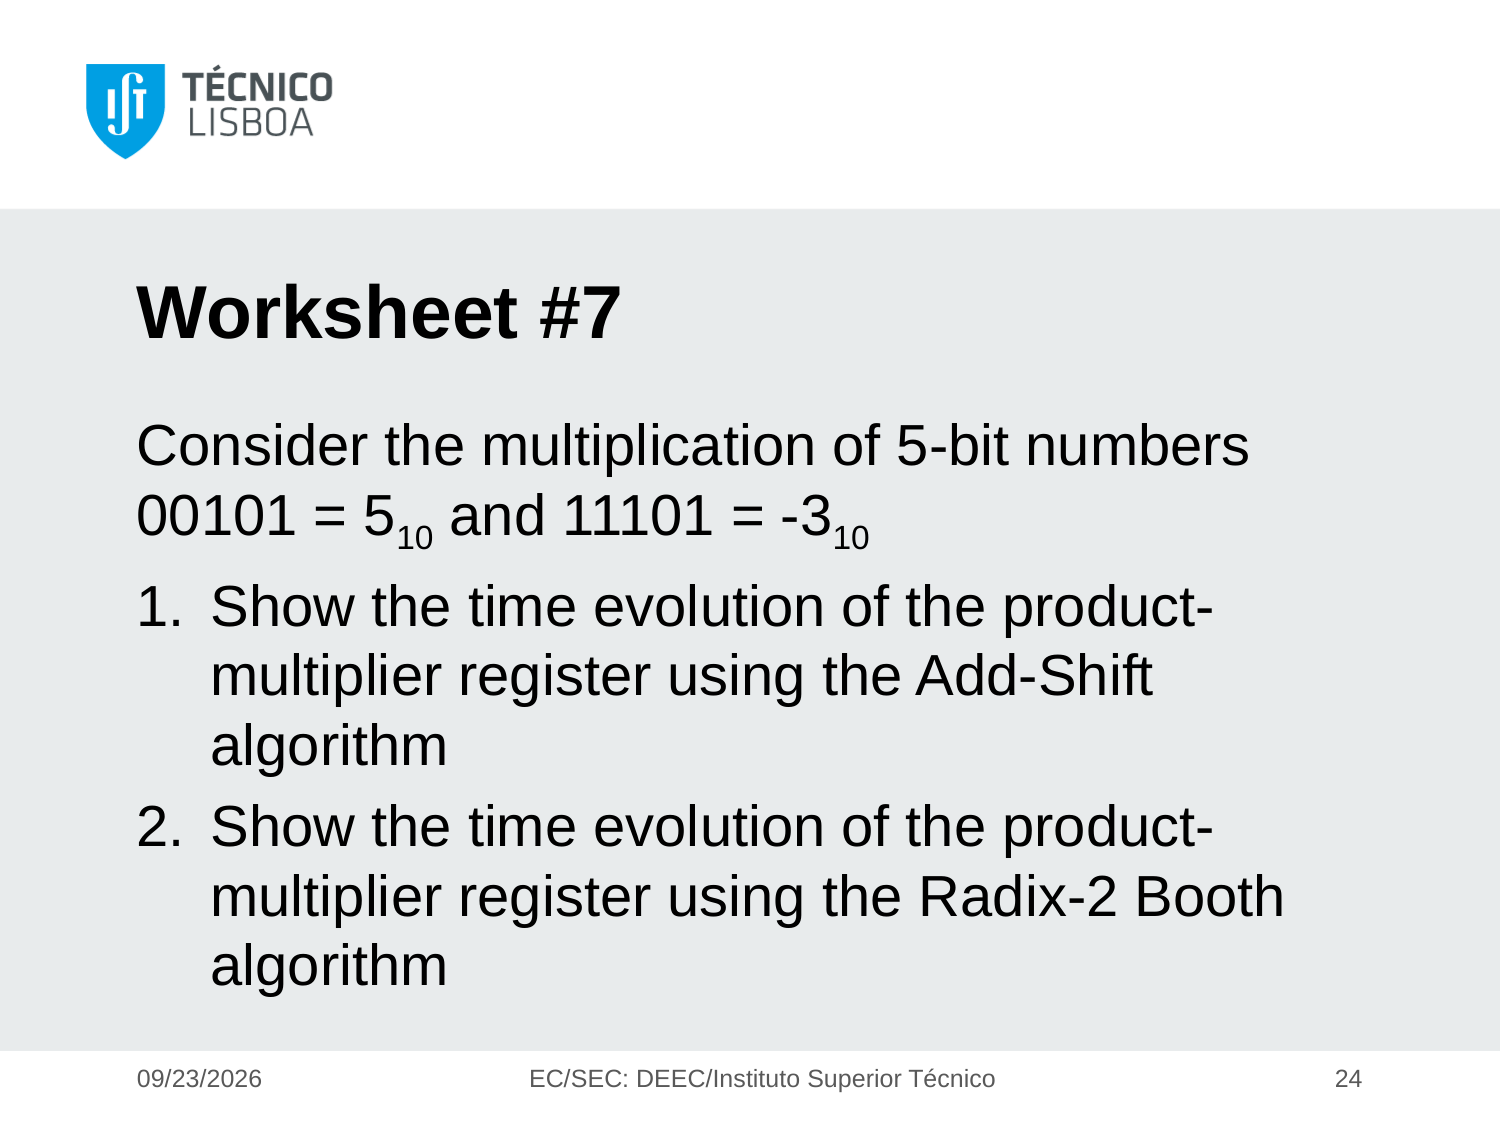

# Worksheet #7
Consider the multiplication of 5-bit numbers 00101 = 510 and 11101 = -310
Show the time evolution of the product-multiplier register using the Add-Shift algorithm
Show the time evolution of the product-multiplier register using the Radix-2 Booth algorithm
EC/SEC: DEEC/Instituto Superior Técnico